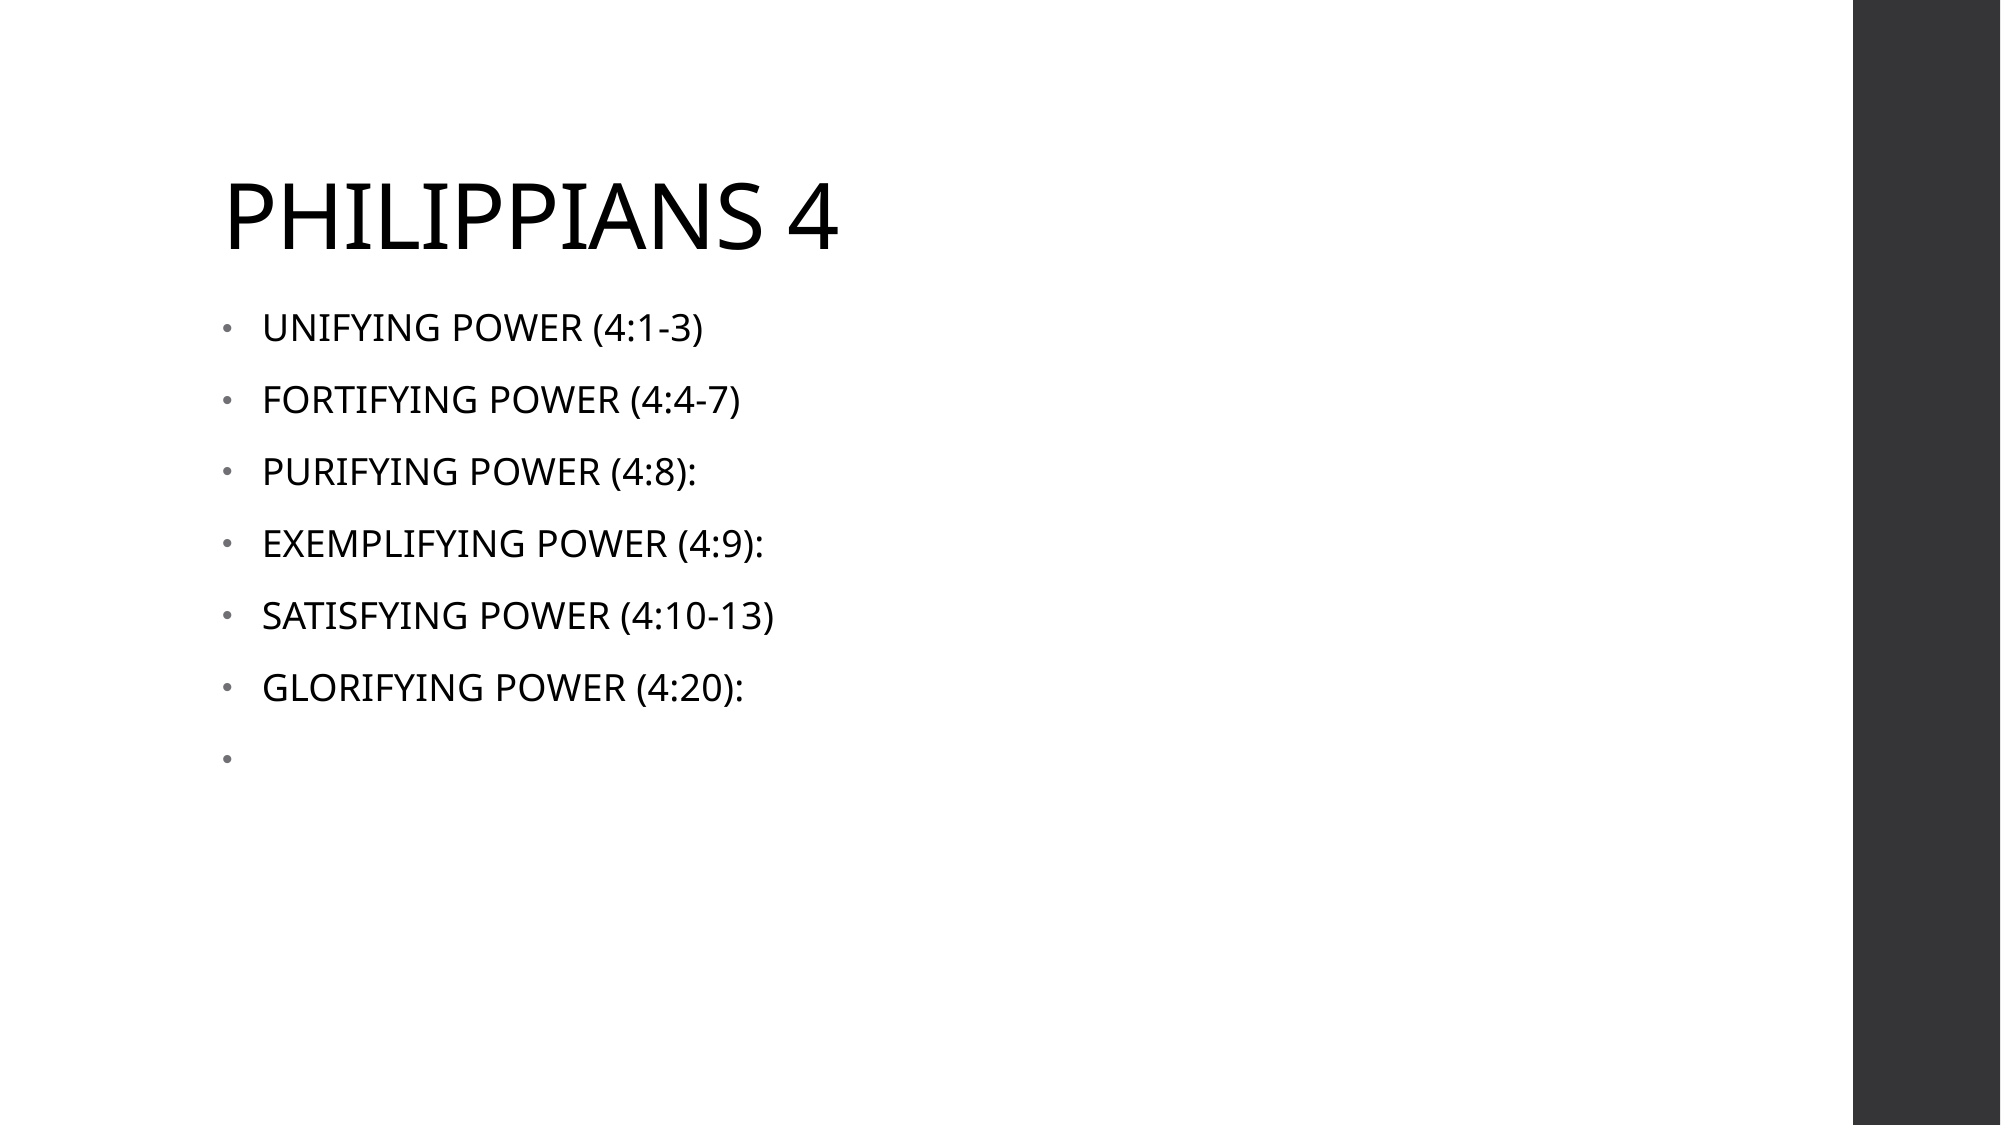

# PHILIPPIANS 4
 UNIFYING POWER (4:1-3)
 FORTIFYING POWER (4:4-7)
 PURIFYING POWER (4:8):
 EXEMPLIFYING POWER (4:9):
 SATISFYING POWER (4:10-13)
 GLORIFYING POWER (4:20):